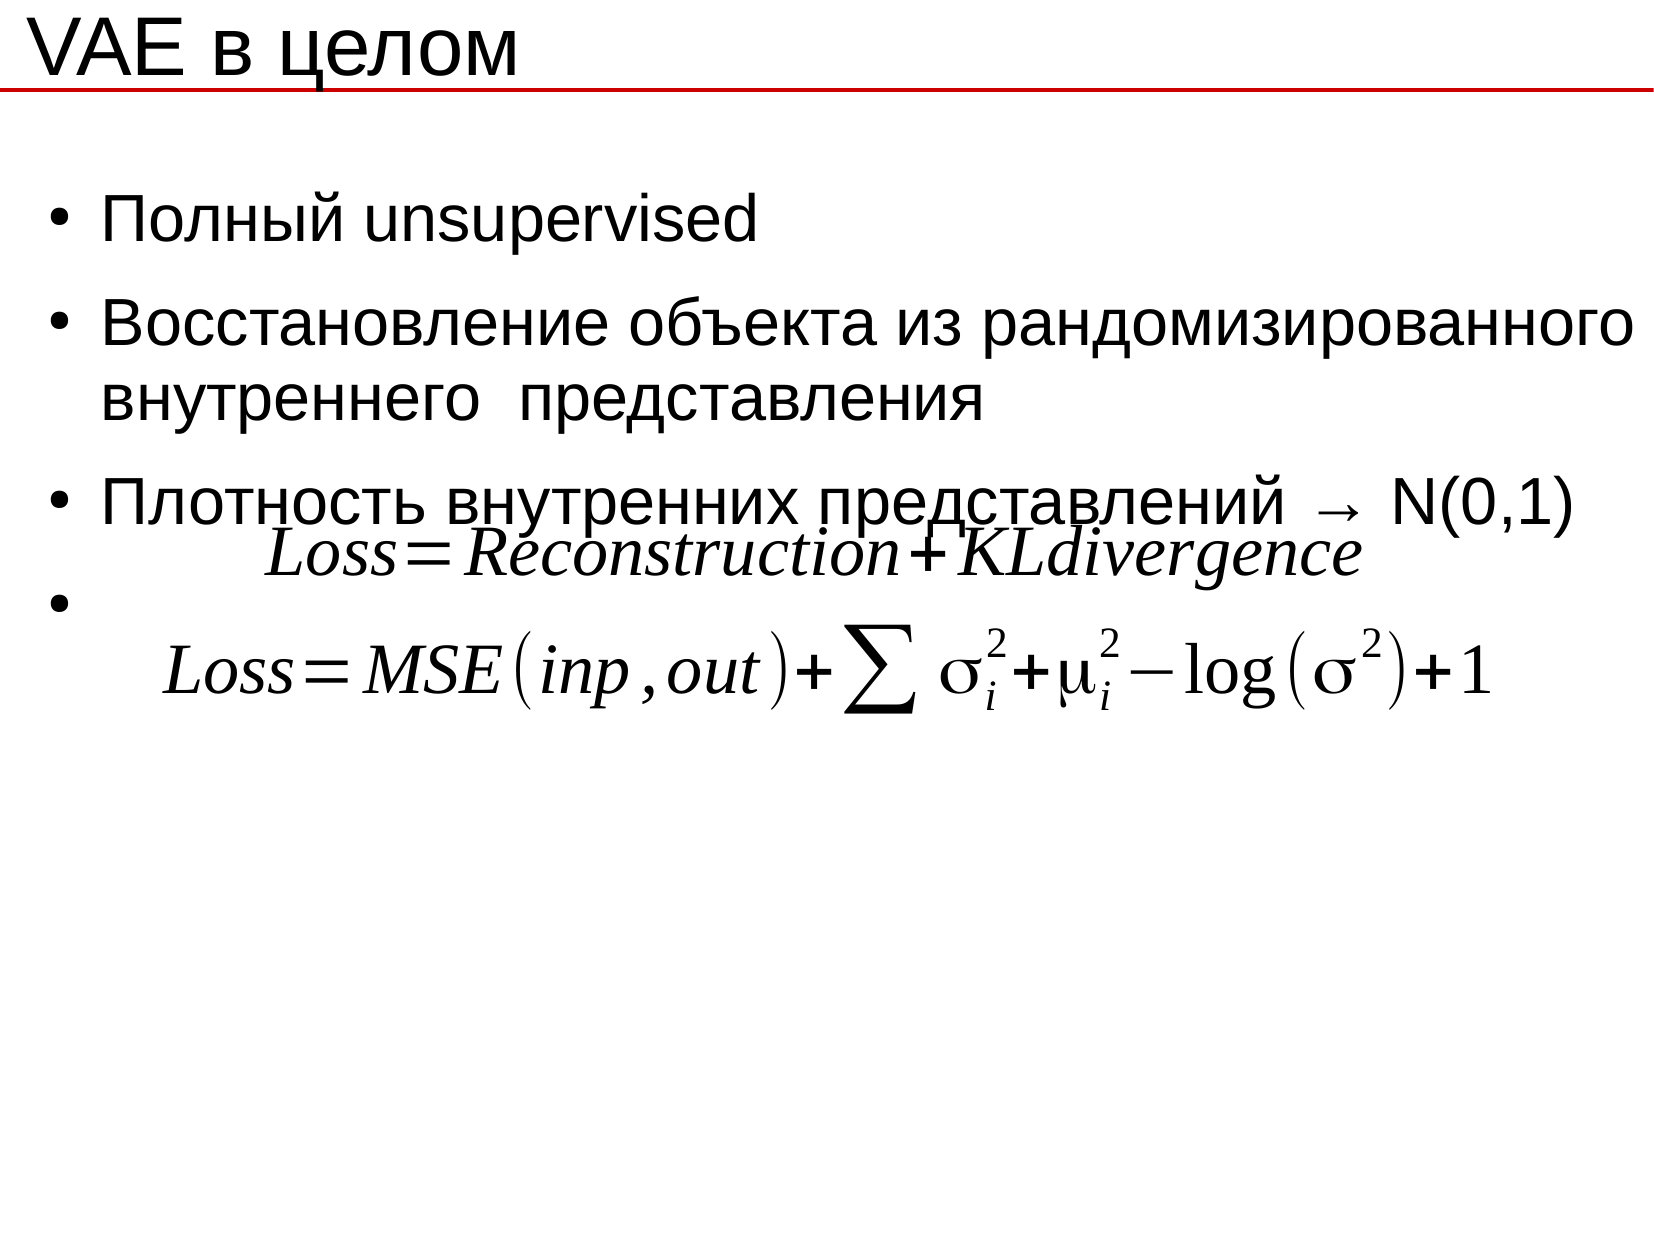

# VAE в целом
Полный unsupervised
Восстановление объекта из рандомизированного внутреннего представления
Плотность внутренних представлений → N(0,1)